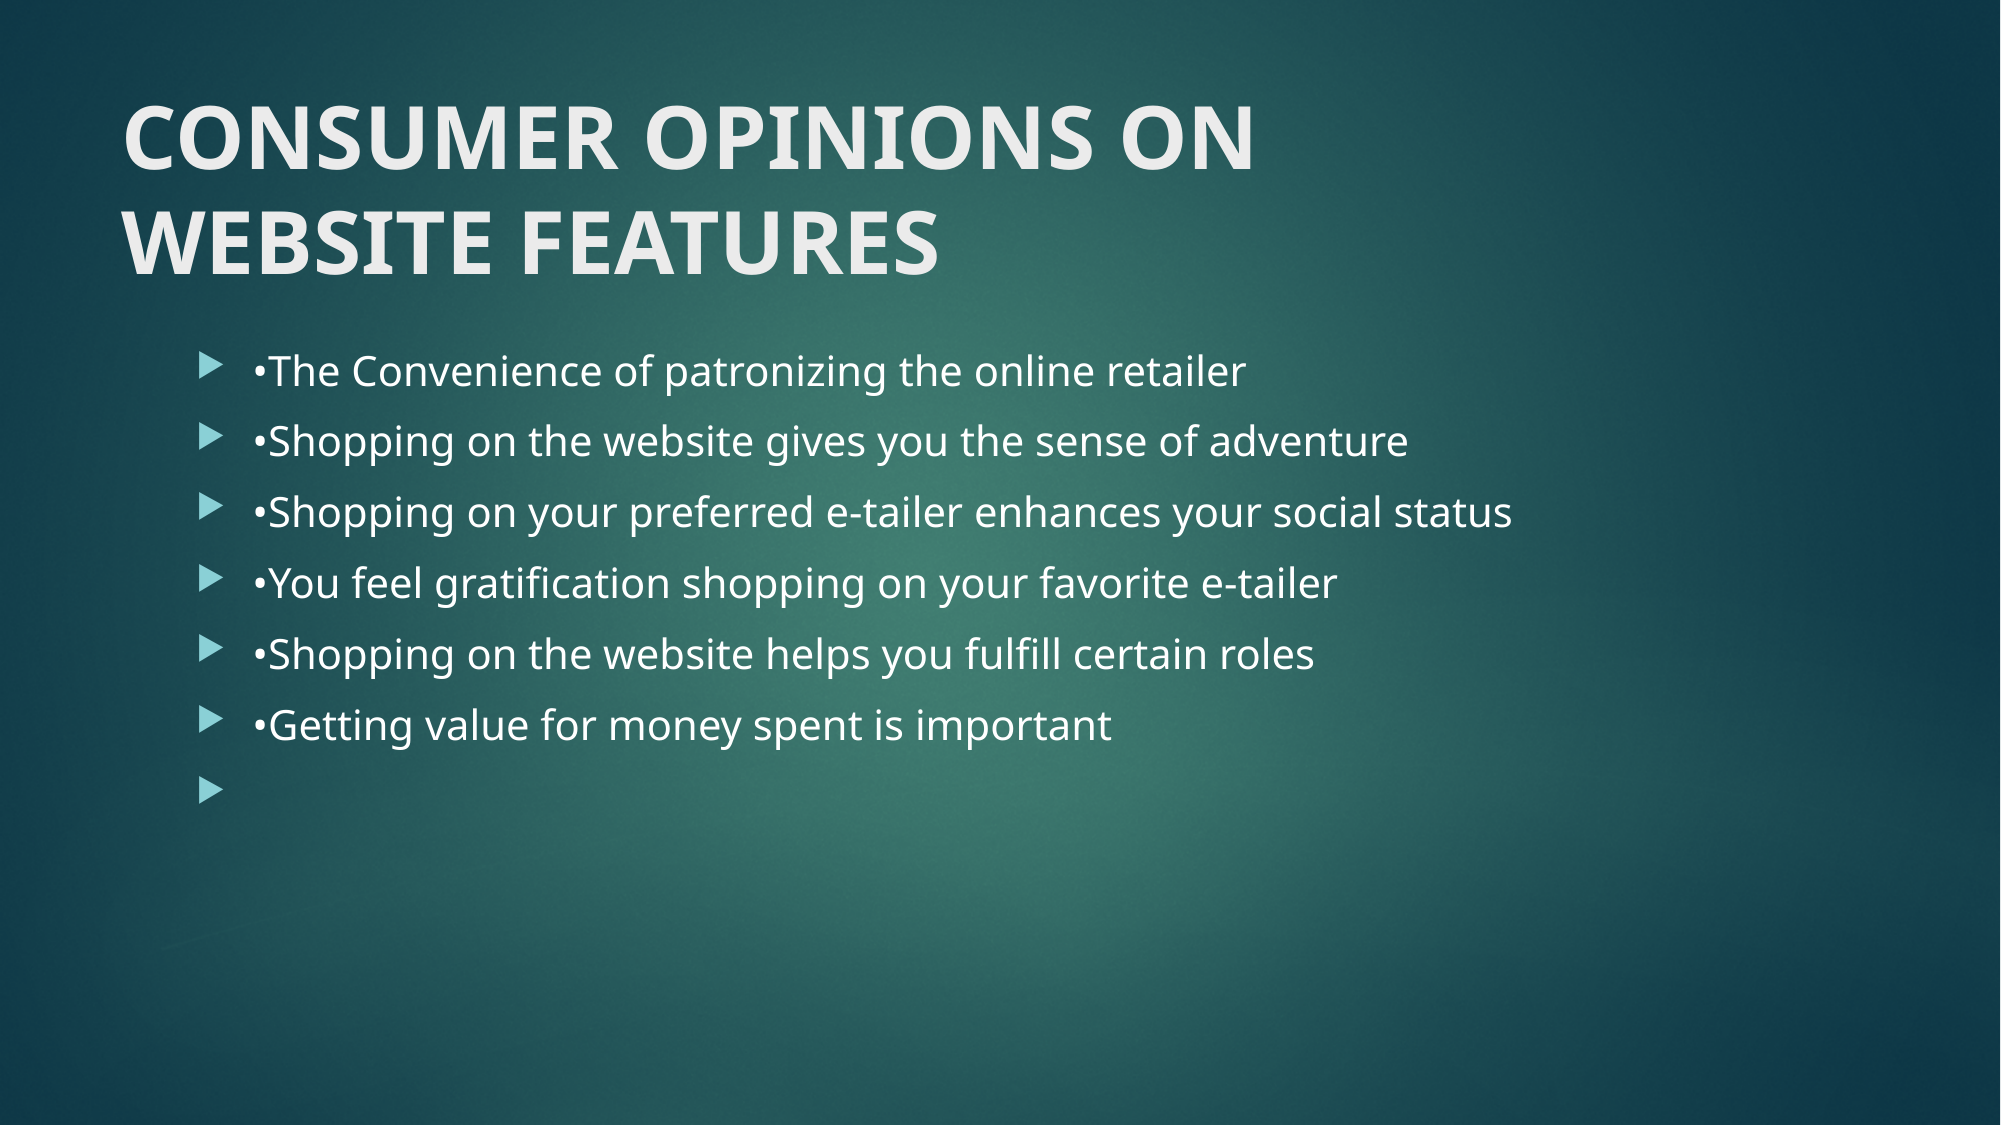

# Consumer opinions on Website Features
•The Convenience of patronizing the online retailer
•Shopping on the website gives you the sense of adventure
•Shopping on your preferred e-tailer enhances your social status
•You feel gratification shopping on your favorite e-tailer
•Shopping on the website helps you fulfill certain roles
•Getting value for money spent is important